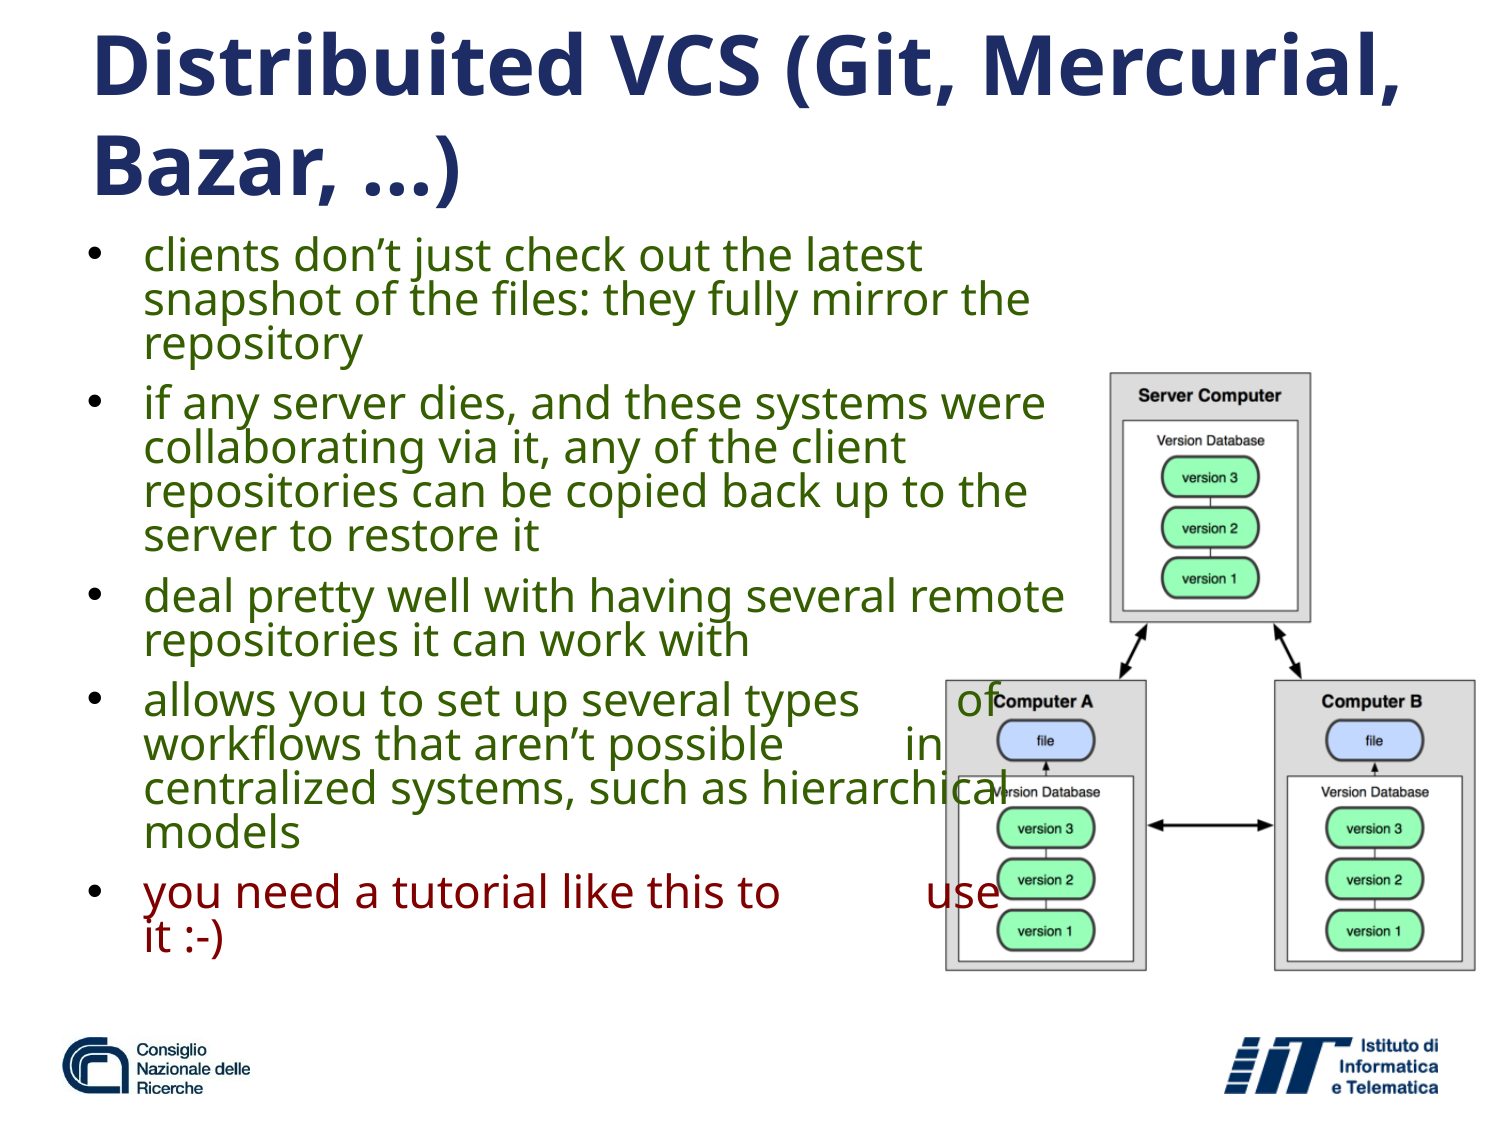

# Distribuited VCS (Git, Mercurial, Bazar, ...)
clients don’t just check out the latest snapshot of the files: they fully mirror the repository
if any server dies, and these systems were collaborating via it, any of the client repositories can be copied back up to the server to restore it
deal pretty well with having several remote repositories it can work with
allows you to set up several types of workflows that aren’t possible in centralized systems, such as hierarchical models
you need a tutorial like this to use it :-)